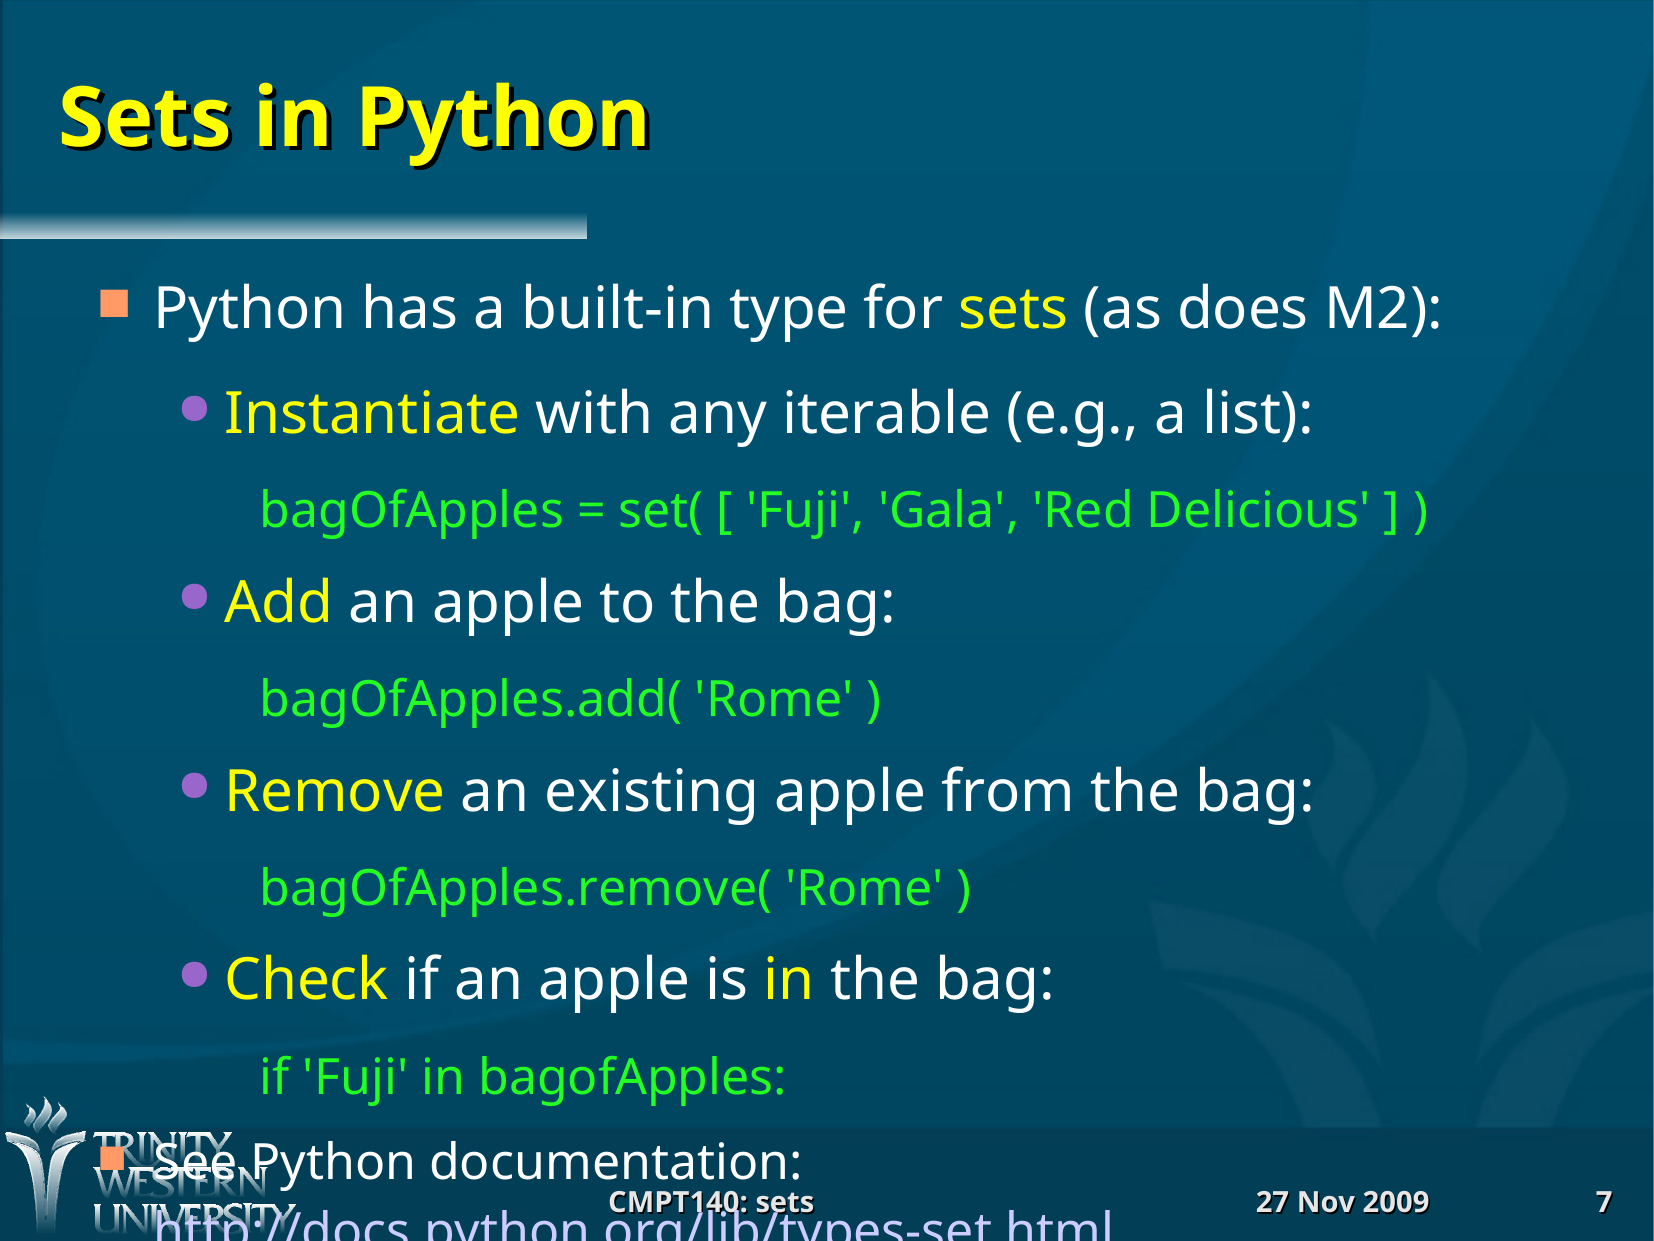

# Sets in Python
Python has a built-in type for sets (as does M2):
Instantiate with any iterable (e.g., a list):
bagOfApples = set( [ 'Fuji', 'Gala', 'Red Delicious' ] )
Add an apple to the bag:
bagOfApples.add( 'Rome' )
Remove an existing apple from the bag:
bagOfApples.remove( 'Rome' )
Check if an apple is in the bag:
if 'Fuji' in bagofApples:
See Python documentation: http://docs.python.org/lib/types-set.html
CMPT140: sets
27 Nov 2009
7